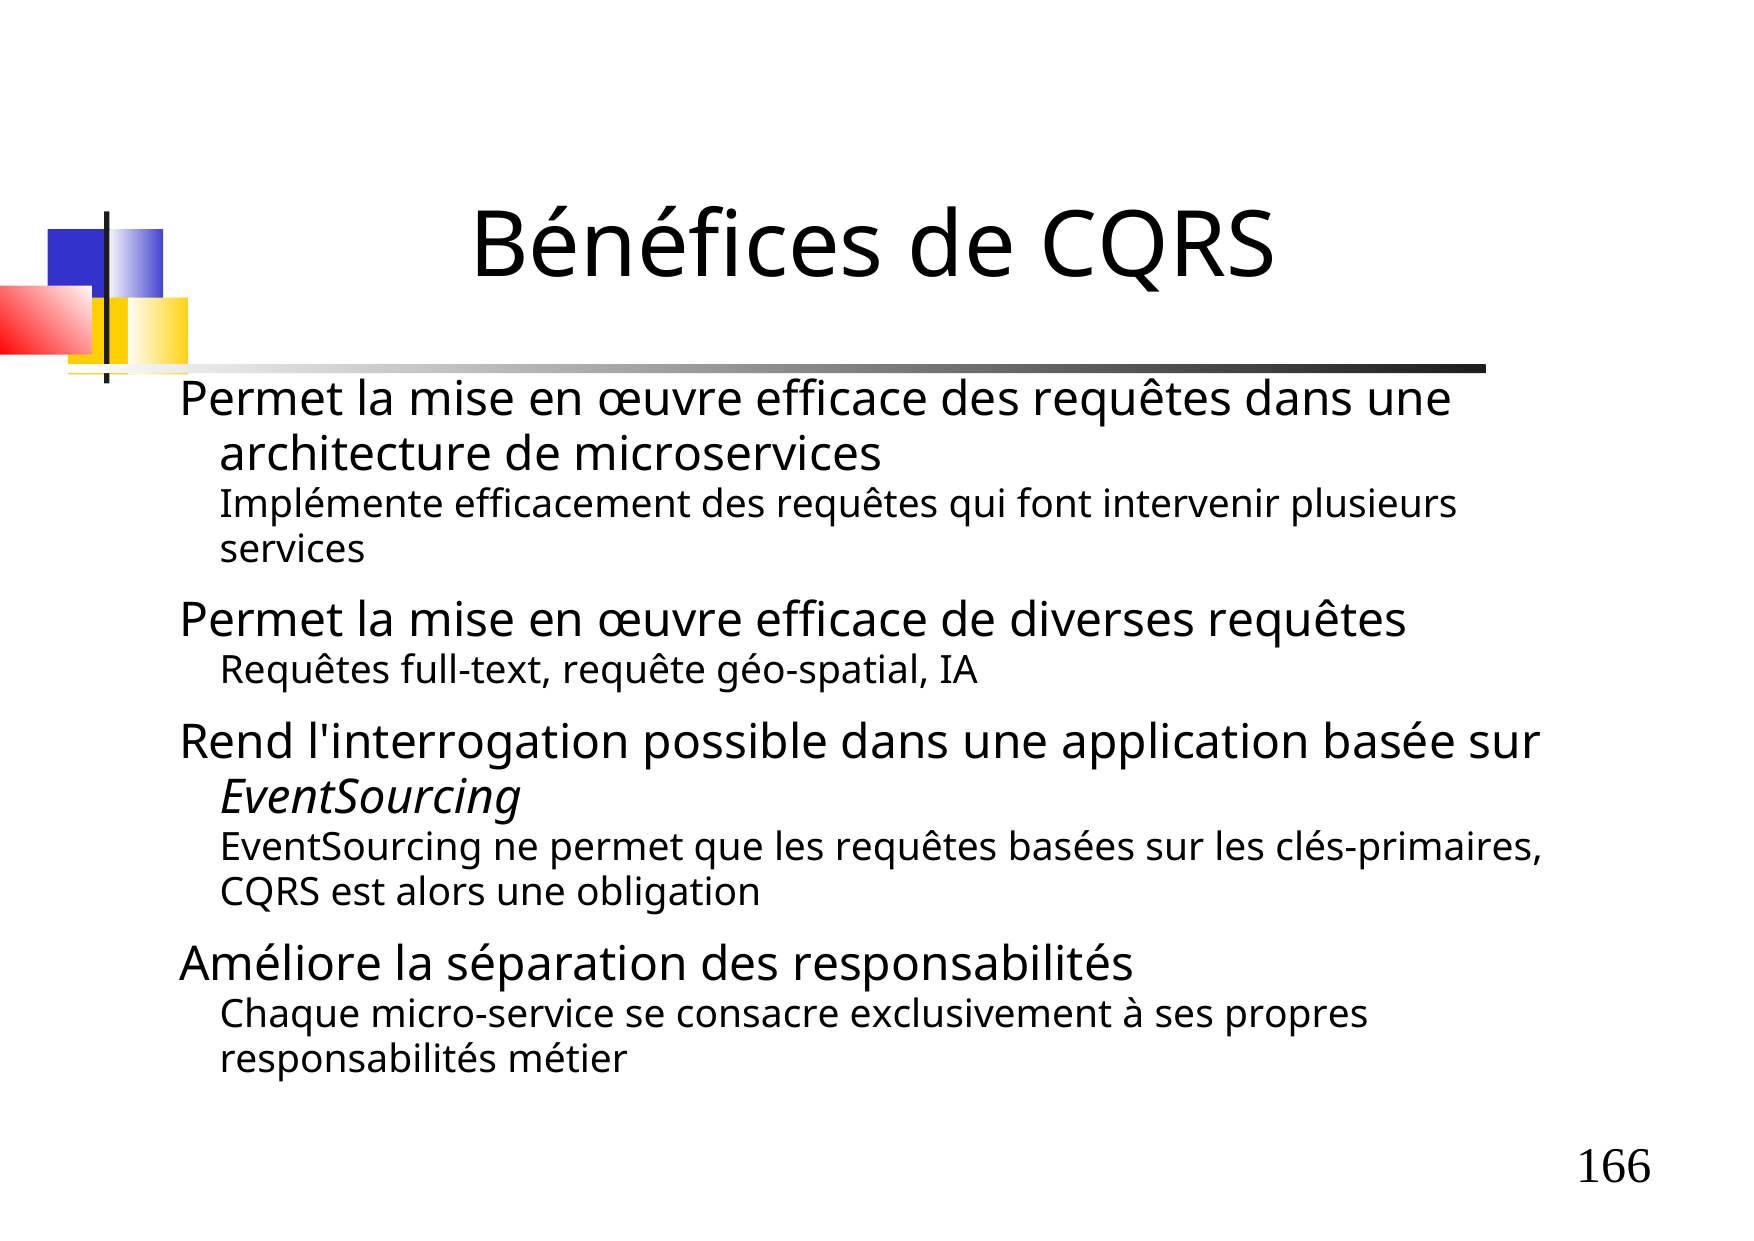

# Bénéfices de CQRS
Permet la mise en œuvre efficace des requêtes dans une architecture de microservices
Implémente efficacement des requêtes qui font intervenir plusieurs services
Permet la mise en œuvre efficace de diverses requêtes
Requêtes full-text, requête géo-spatial, IA
Rend l'interrogation possible dans une application basée sur EventSourcing
EventSourcing ne permet que les requêtes basées sur les clés-primaires, CQRS est alors une obligation
Améliore la séparation des responsabilités
Chaque micro-service se consacre exclusivement à ses propres responsabilités métier